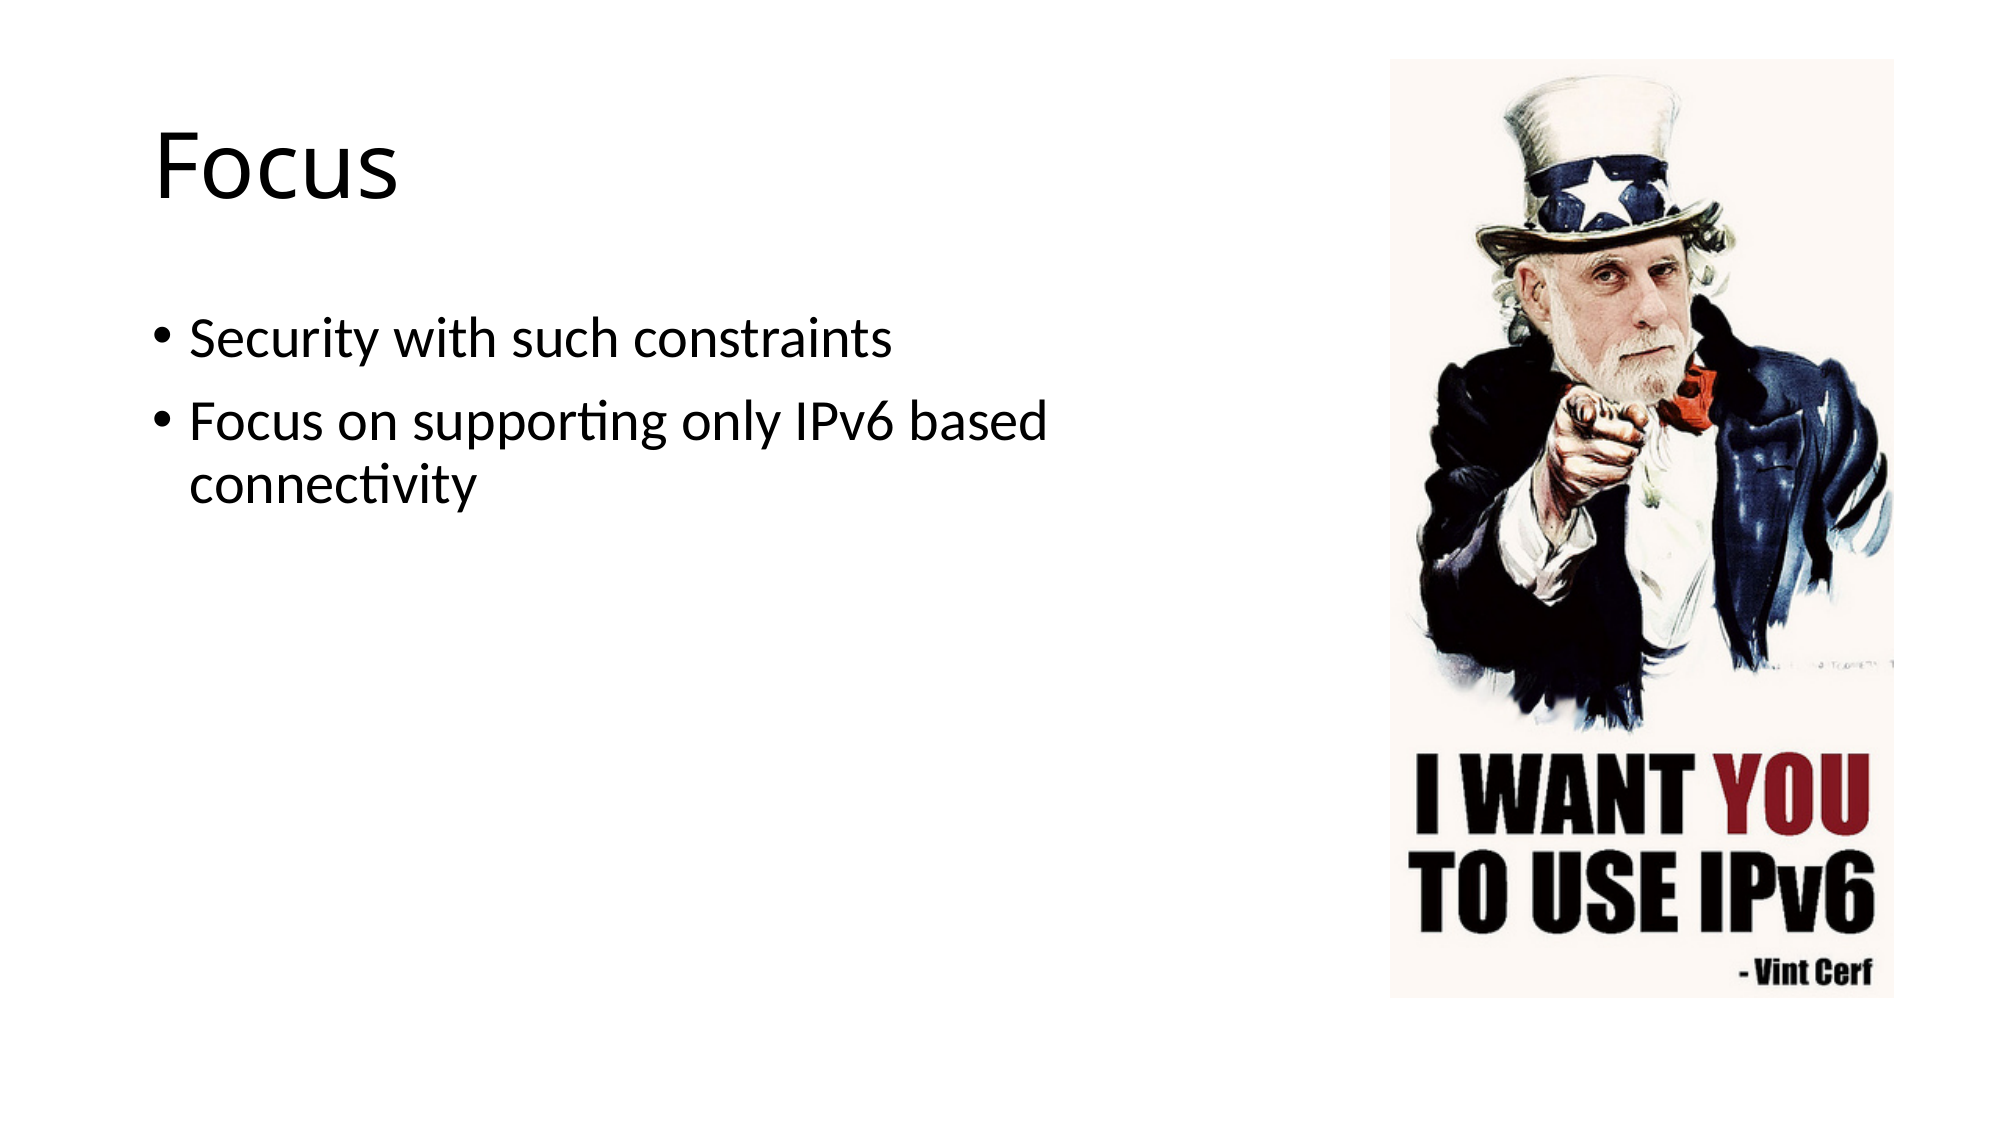

# Focus
Security with such constraints
Focus on supporting only IPv6 based connectivity